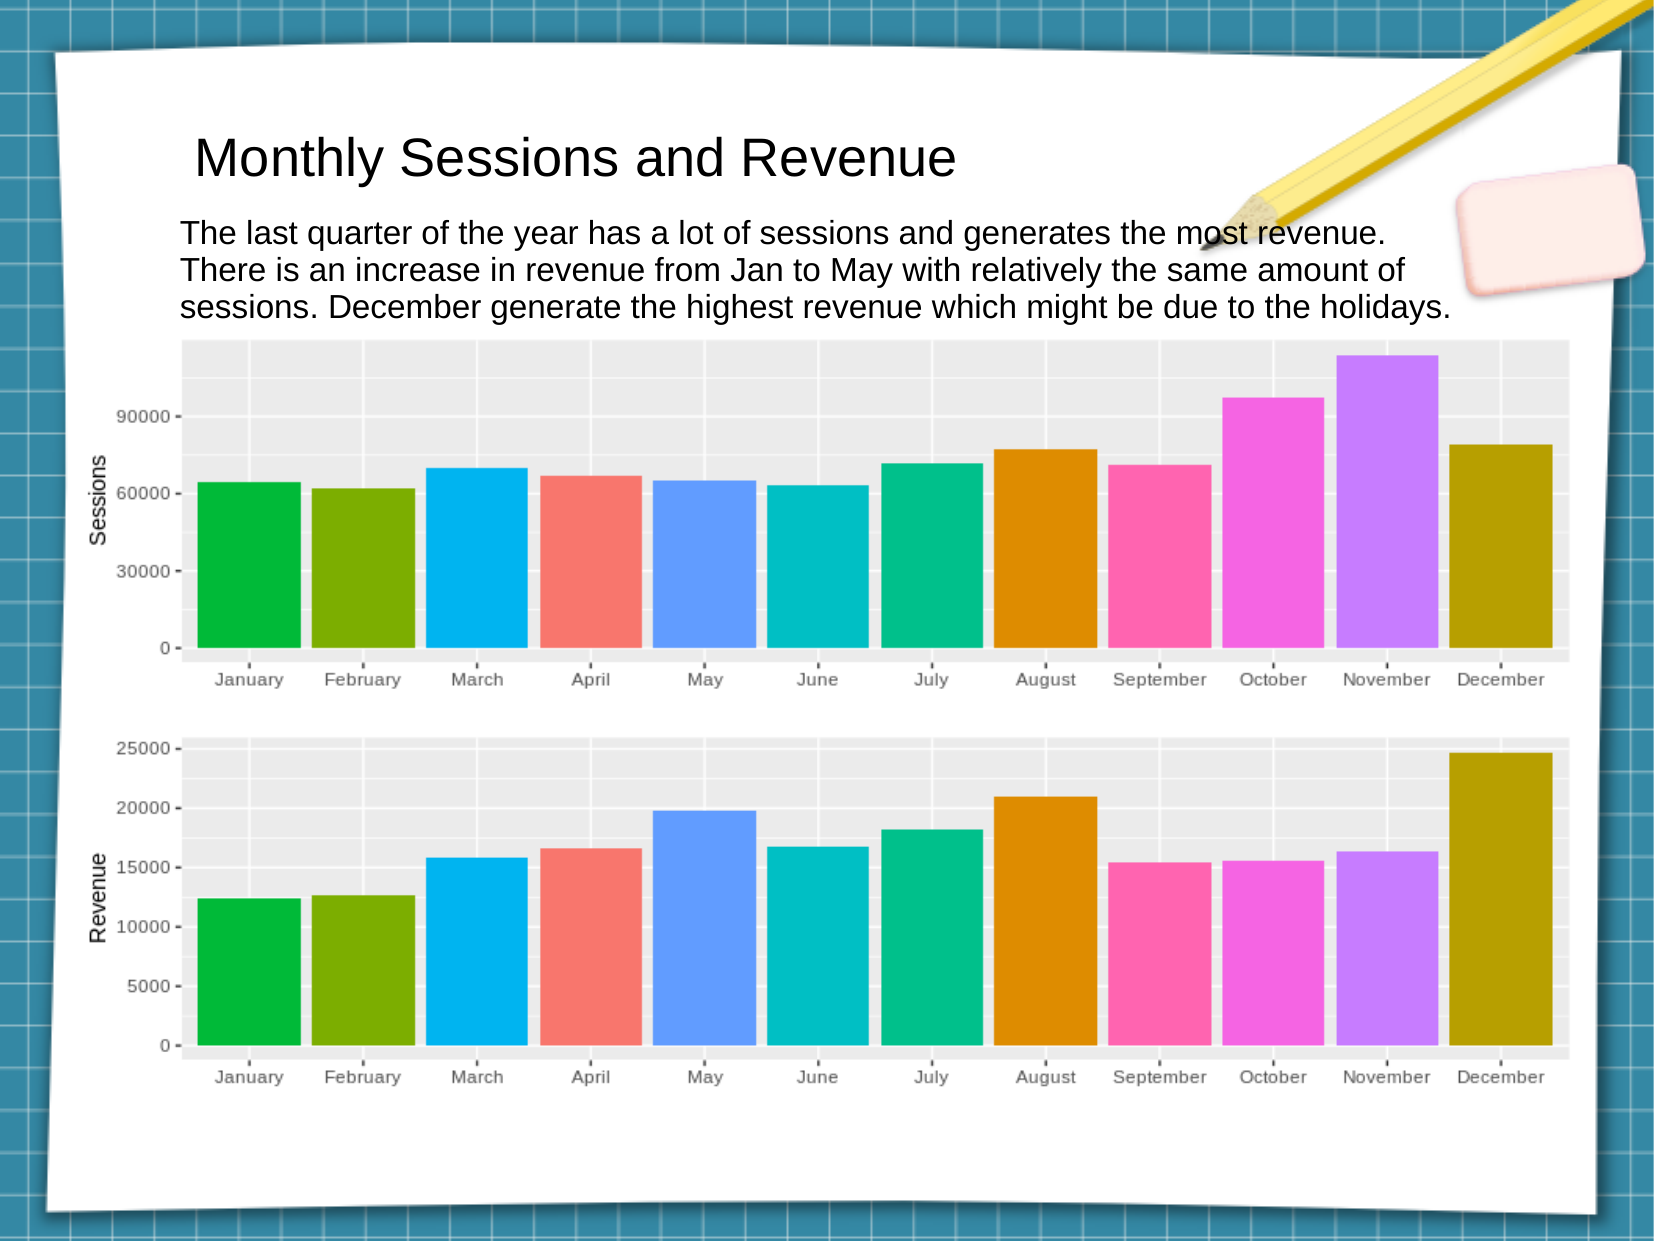

Monthly Sessions and Revenue
The last quarter of the year has a lot of sessions and generates the most revenue. There is an increase in revenue from Jan to May with relatively the same amount of sessions. December generate the highest revenue which might be due to the holidays.